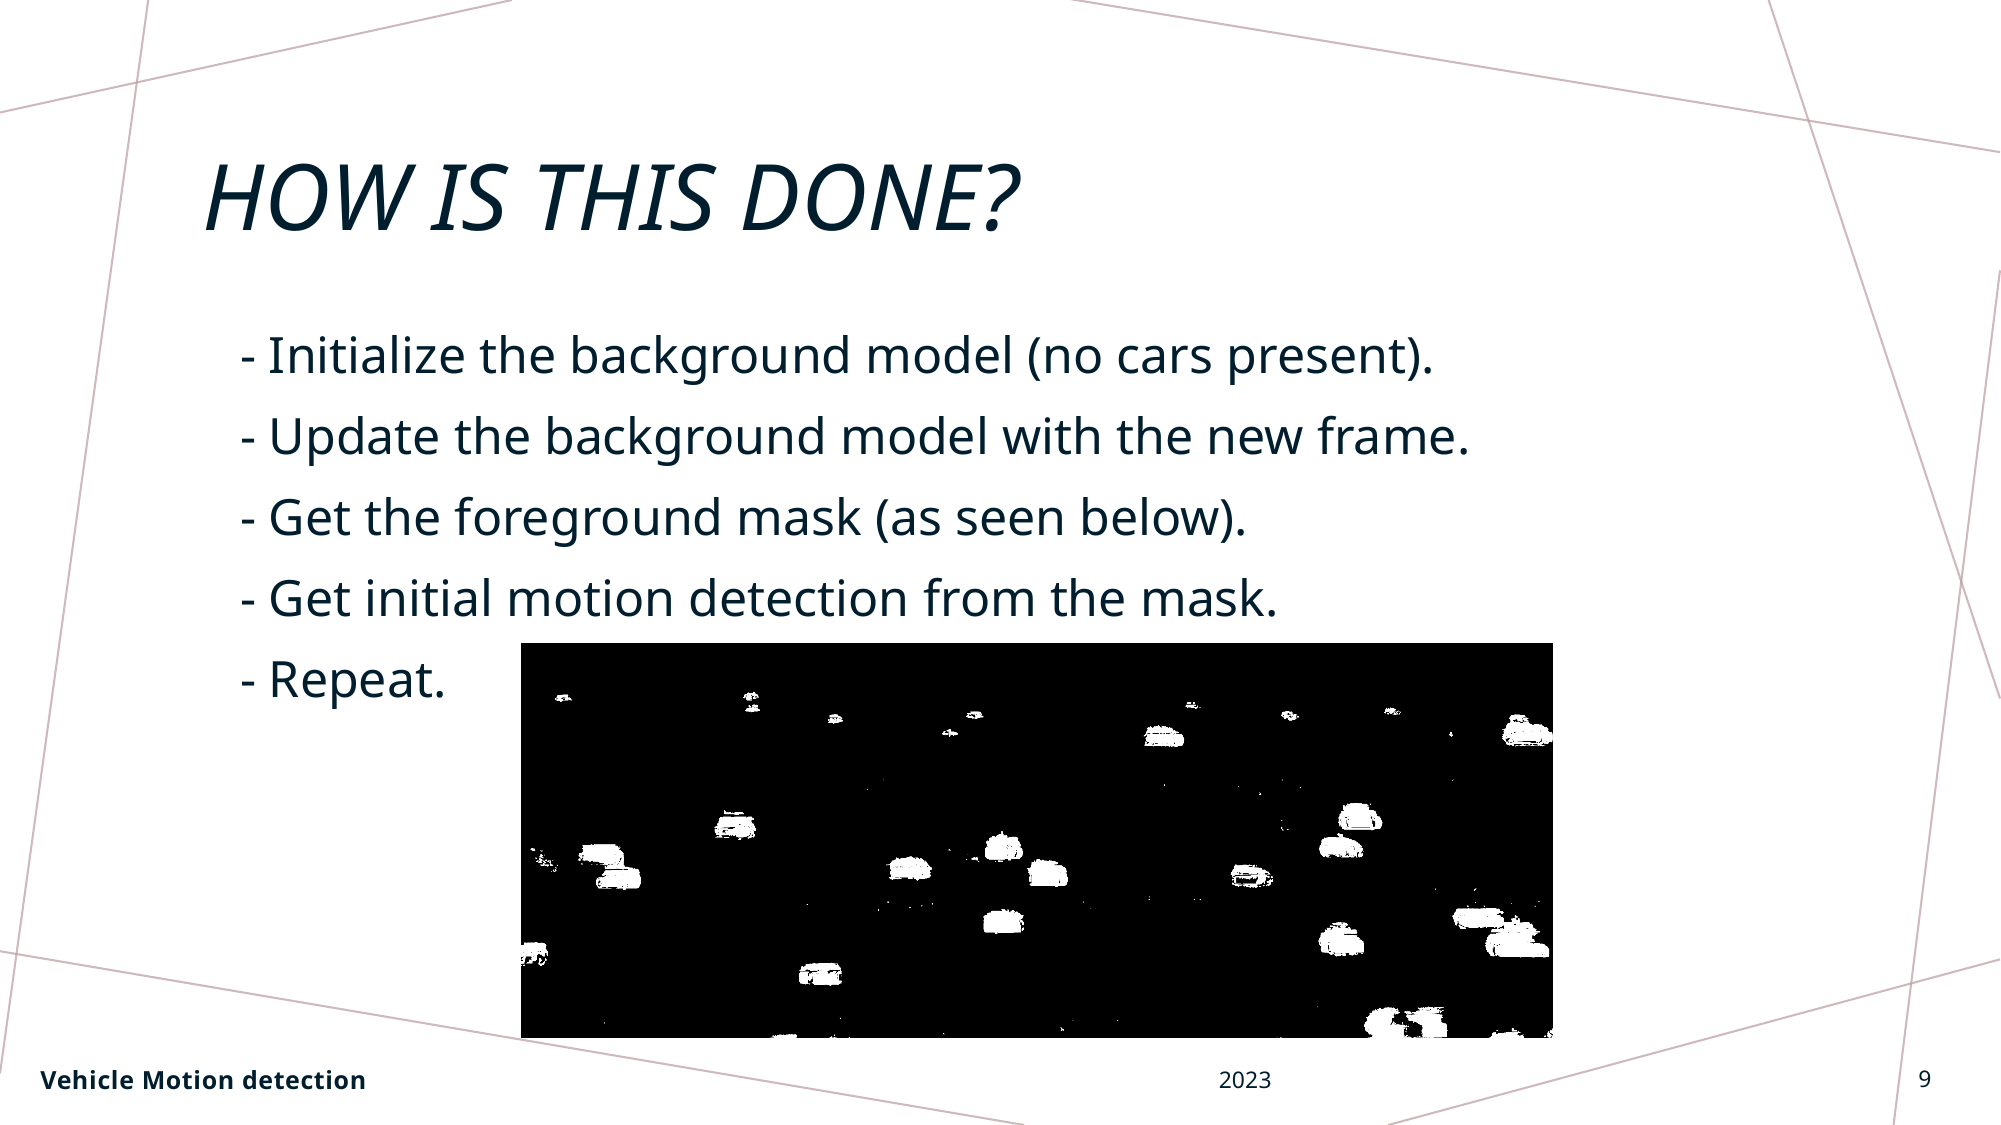

# How is this done?
- Initialize the background model (no cars present).
- Update the background model with the new frame.
- Get the foreground mask (as seen below).
- Get initial motion detection from the mask.
- Repeat.
Vehicle Motion detection
2023